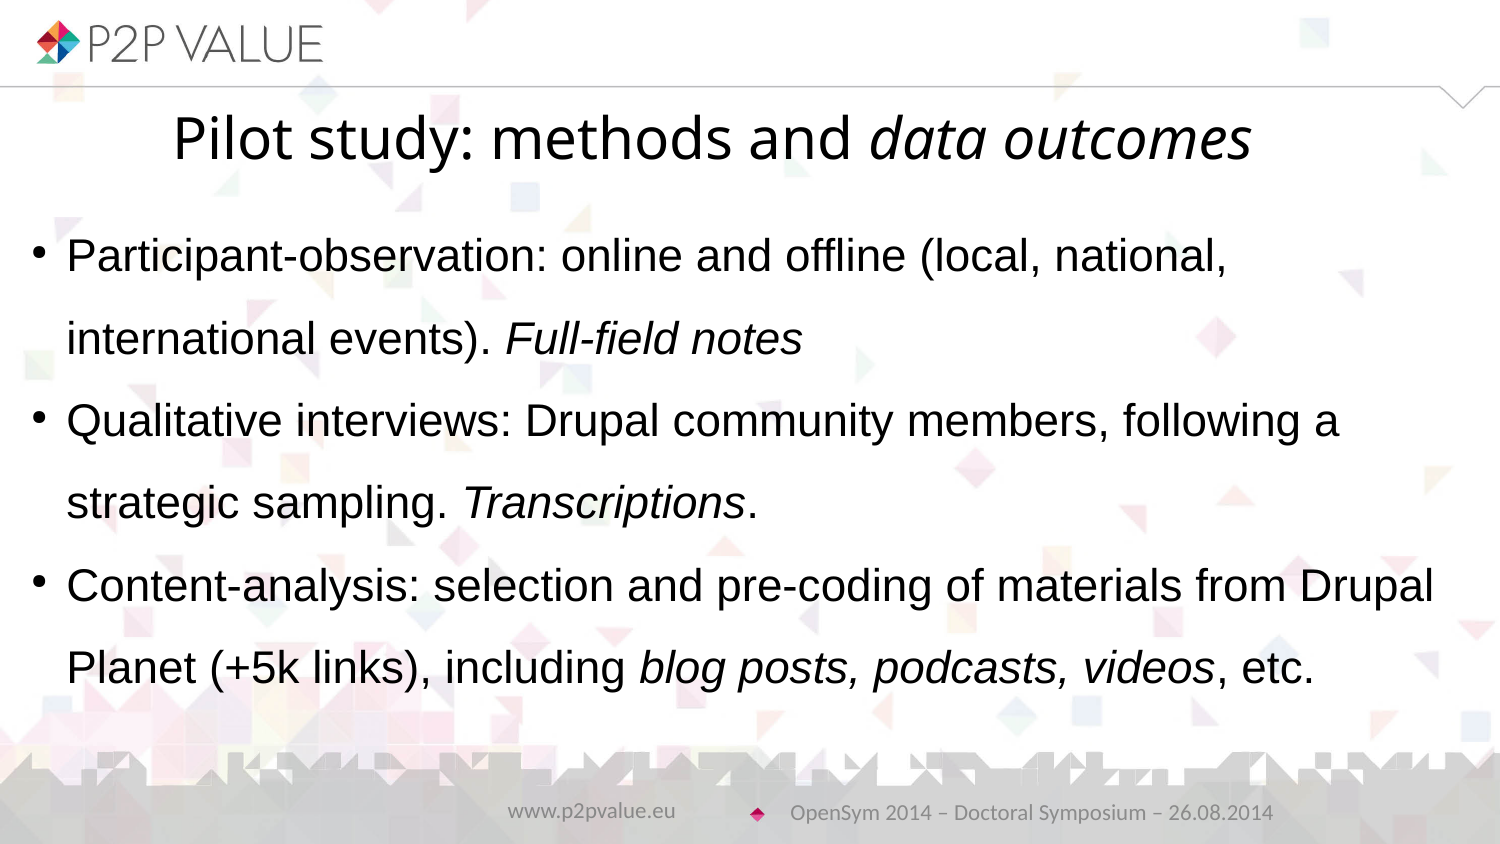

# Pilot study: methods and data outcomes
Participant-observation: online and offline (local, national, international events). Full-field notes
Qualitative interviews: Drupal community members, following a strategic sampling. Transcriptions.
Content-analysis: selection and pre-coding of materials from Drupal Planet (+5k links), including blog posts, podcasts, videos, etc.
OpenSym 2014 – Doctoral Symposium – 26.08.2014
www.p2pvalue.eu